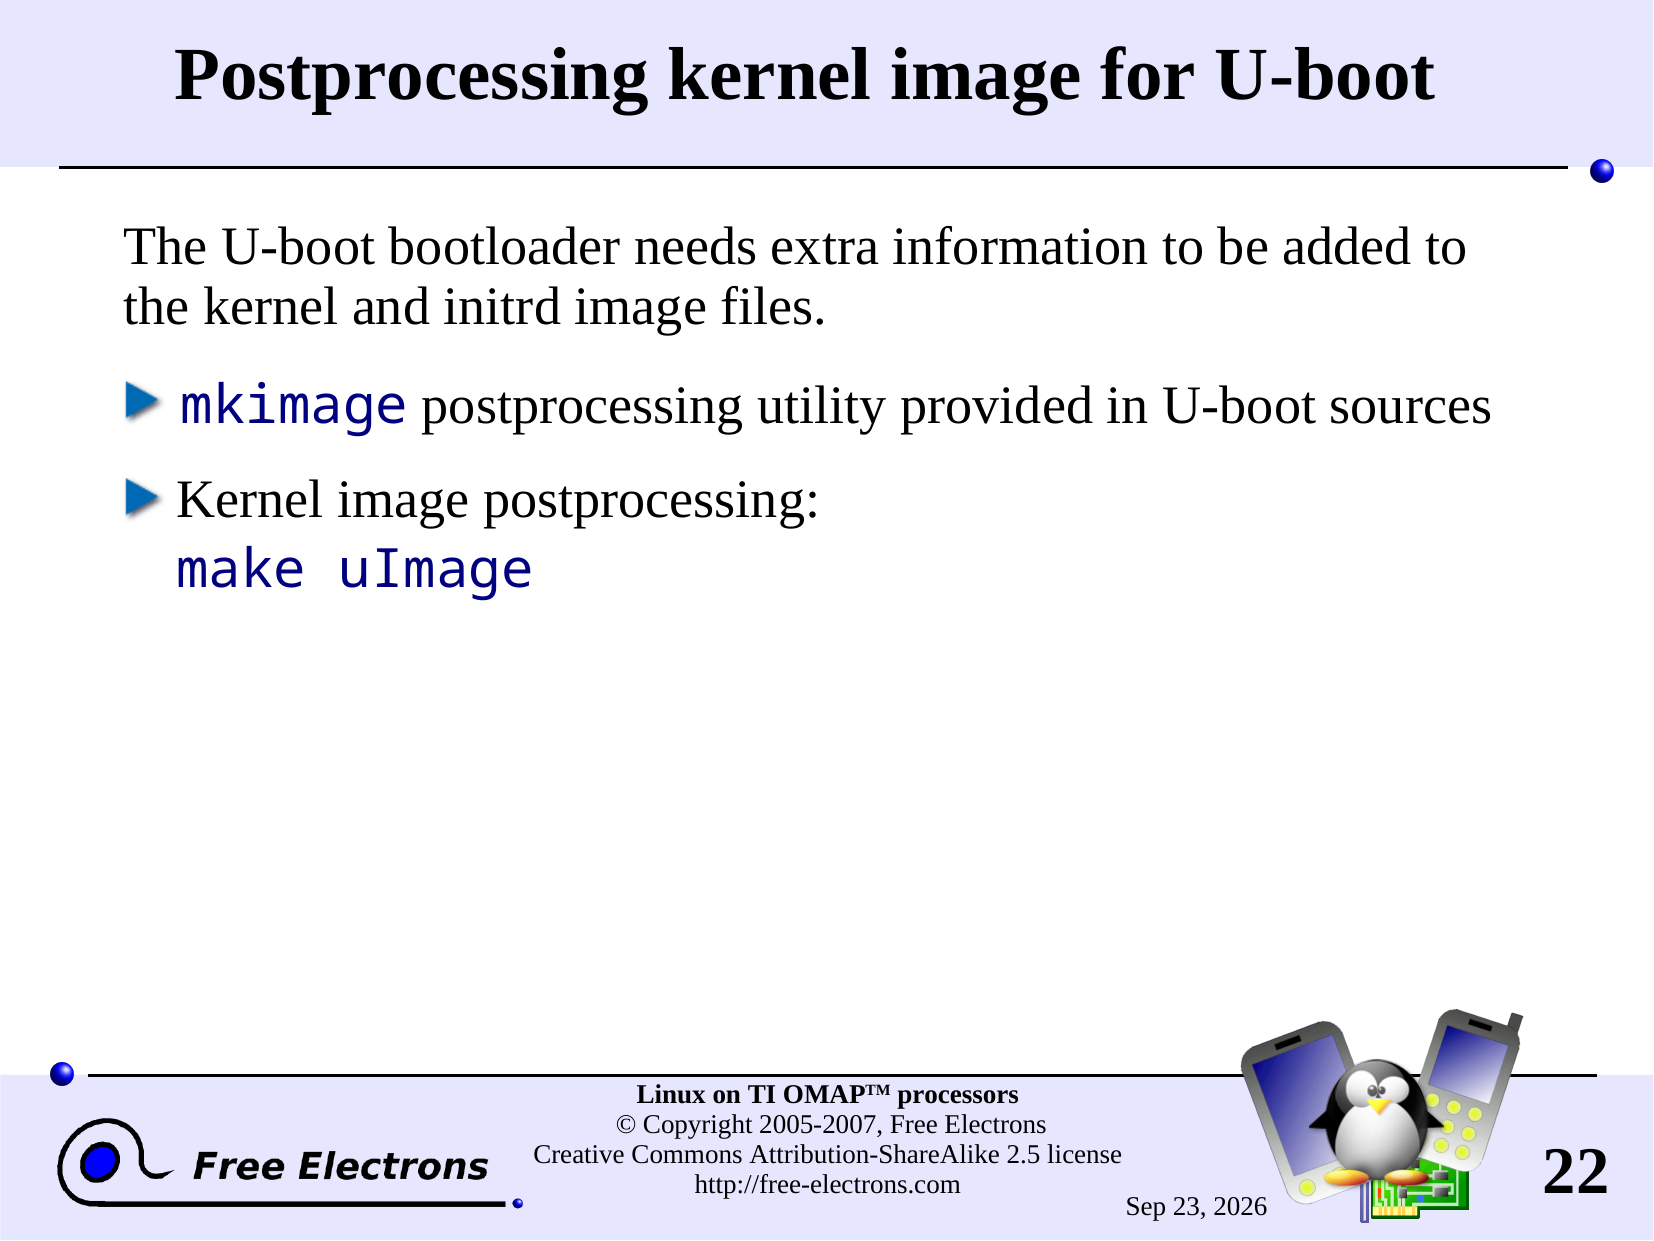

# Postprocessing kernel image for U-boot
The U-boot bootloader needs extra information to be added to the kernel and initrd image files.
 mkimage postprocessing utility provided in U-boot sources
Kernel image postprocessing:
make uImage